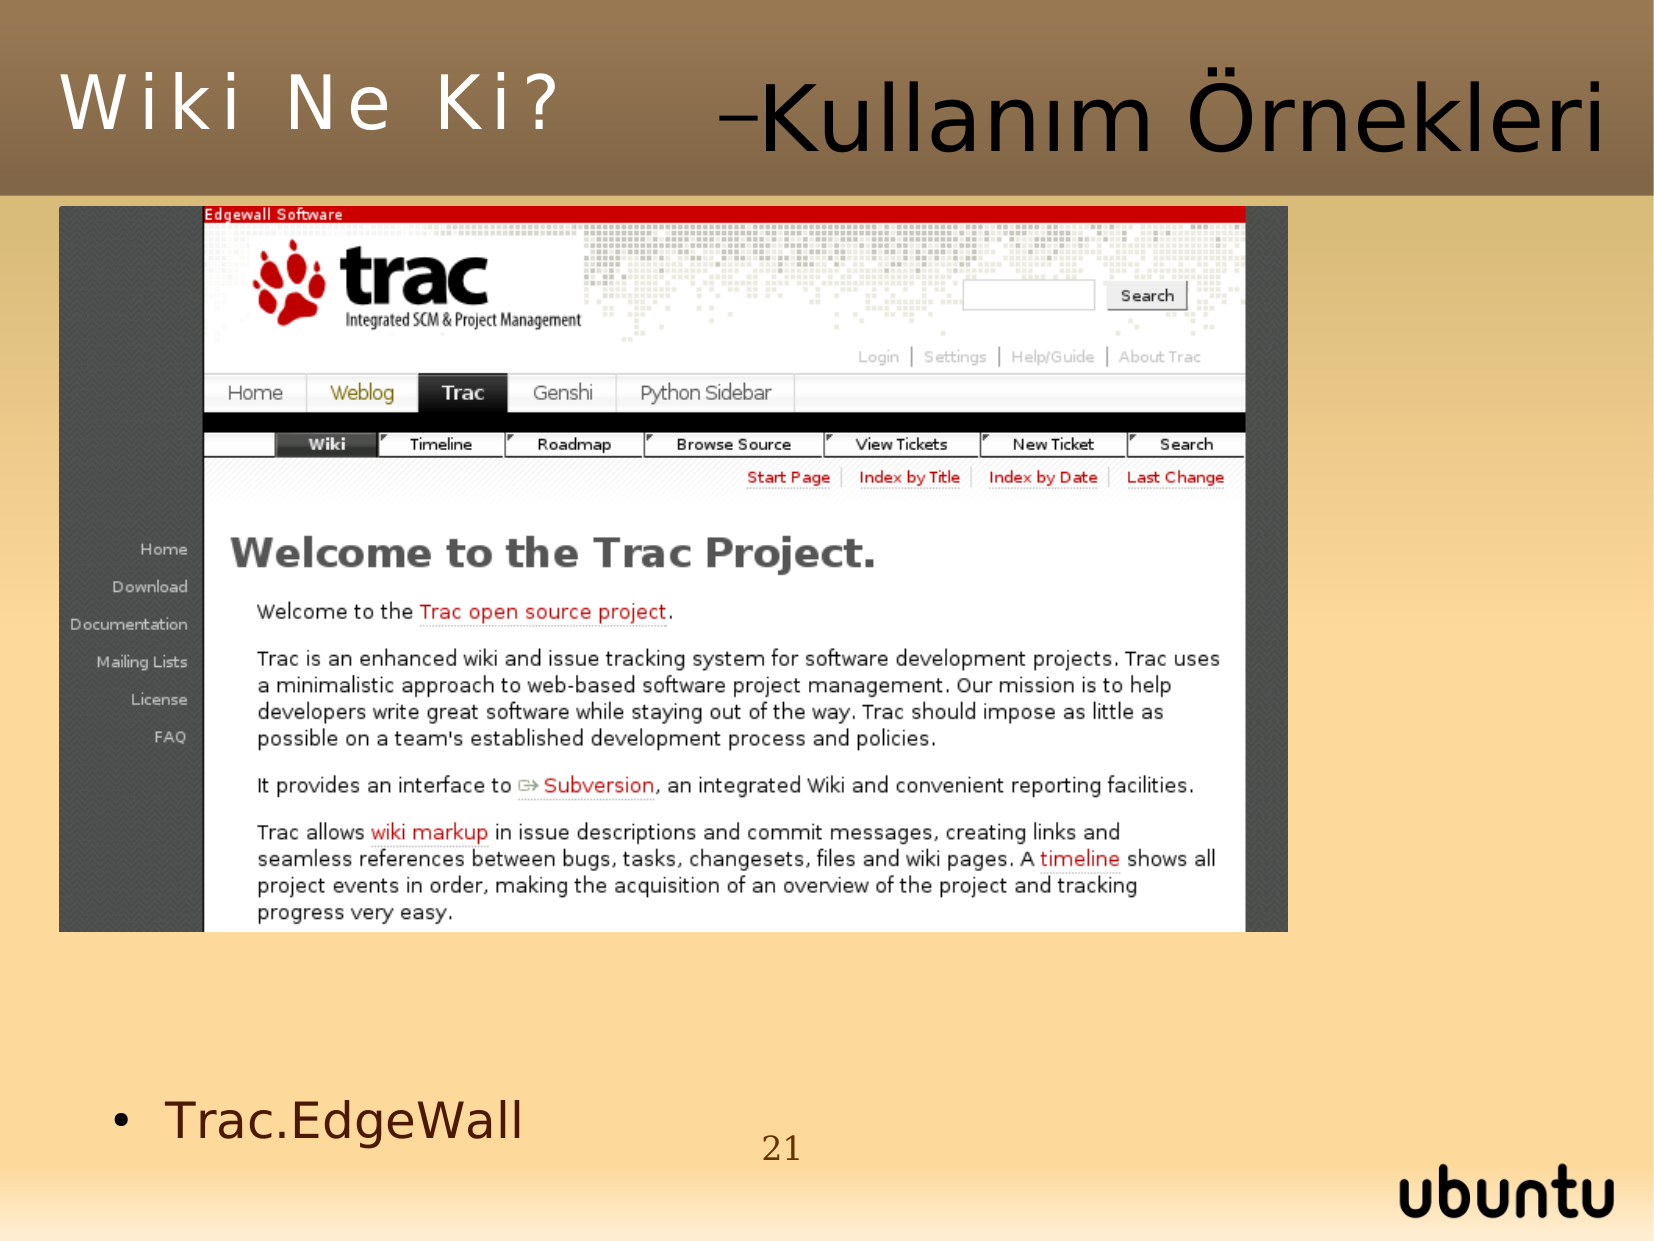

Wiki Ne Ki?
Kullanım Örnekleri
# Trac.EdgeWall
21